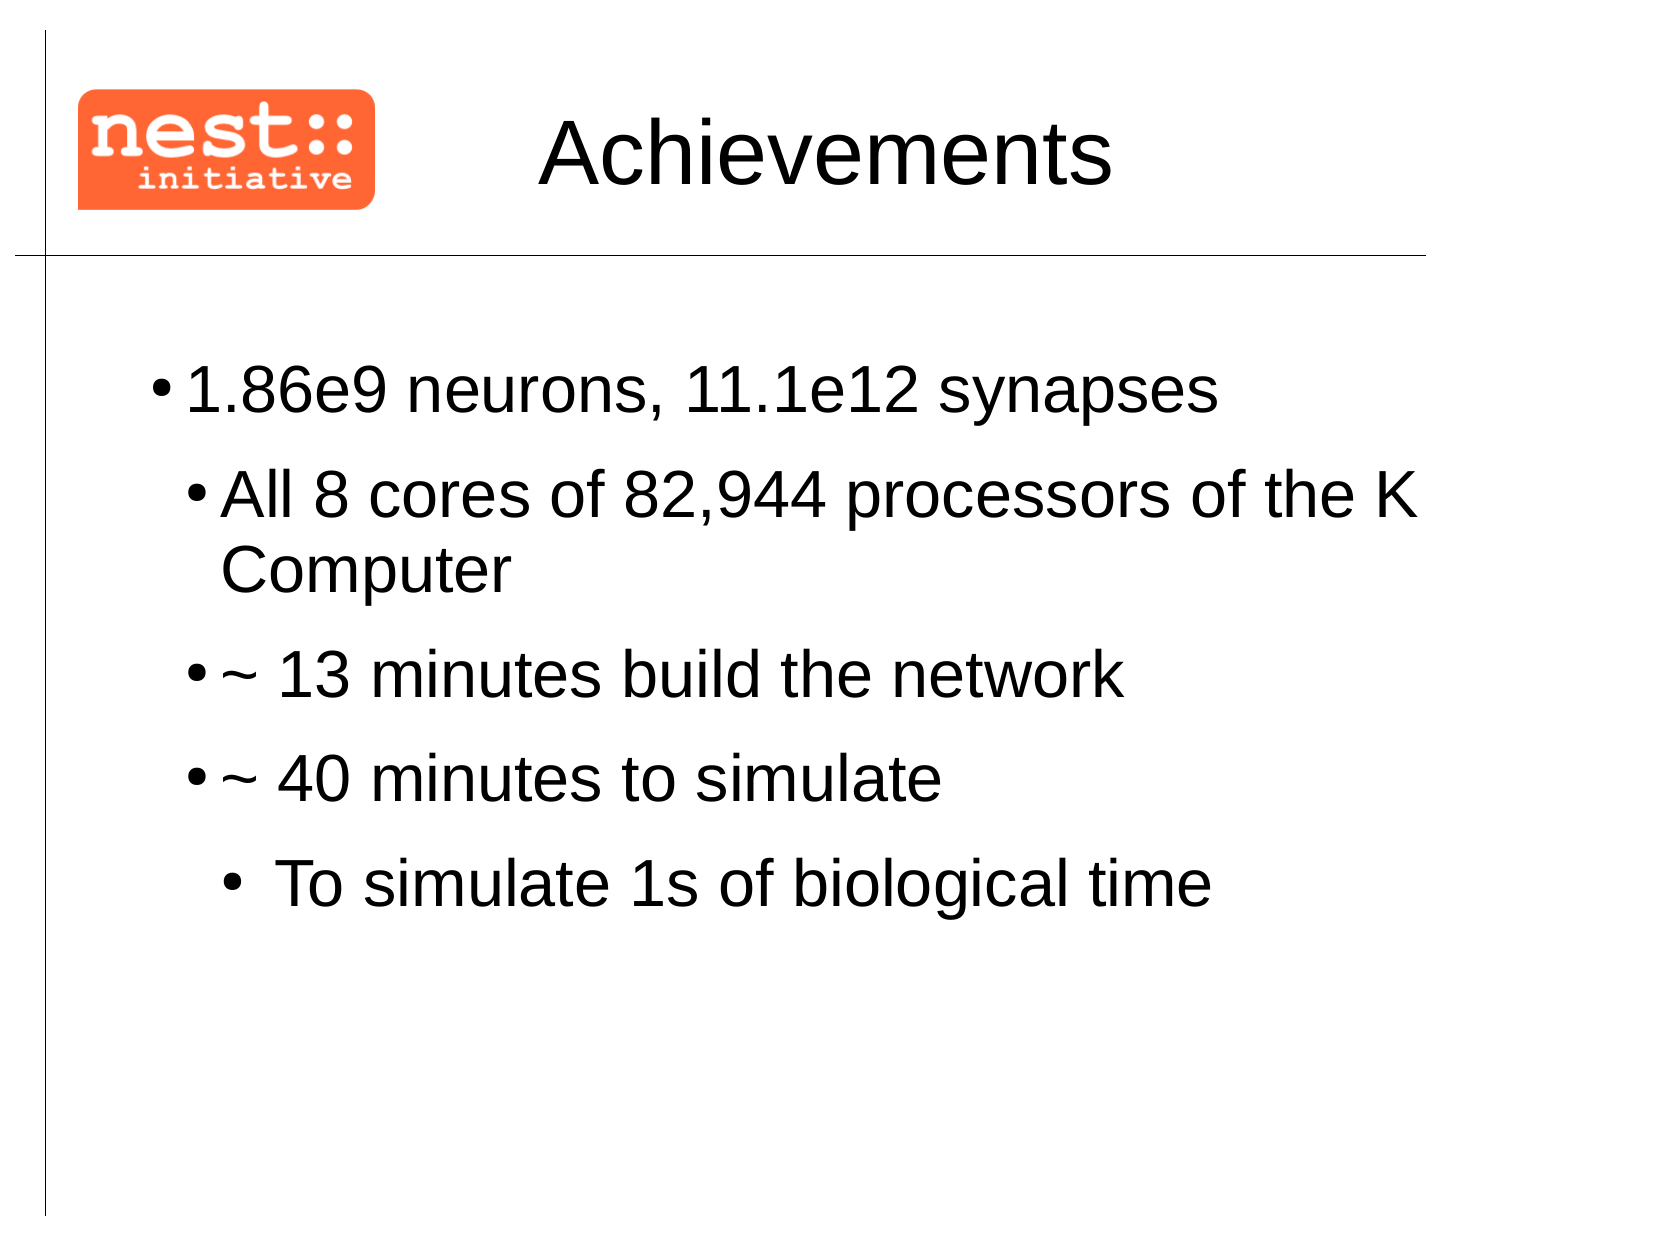

# Achievements
1.86e9 neurons, 11.1e12 synapses
All 8 cores of 82,944 processors of the K Computer
~ 13 minutes build the network
~ 40 minutes to simulate
 To simulate 1s of biological time